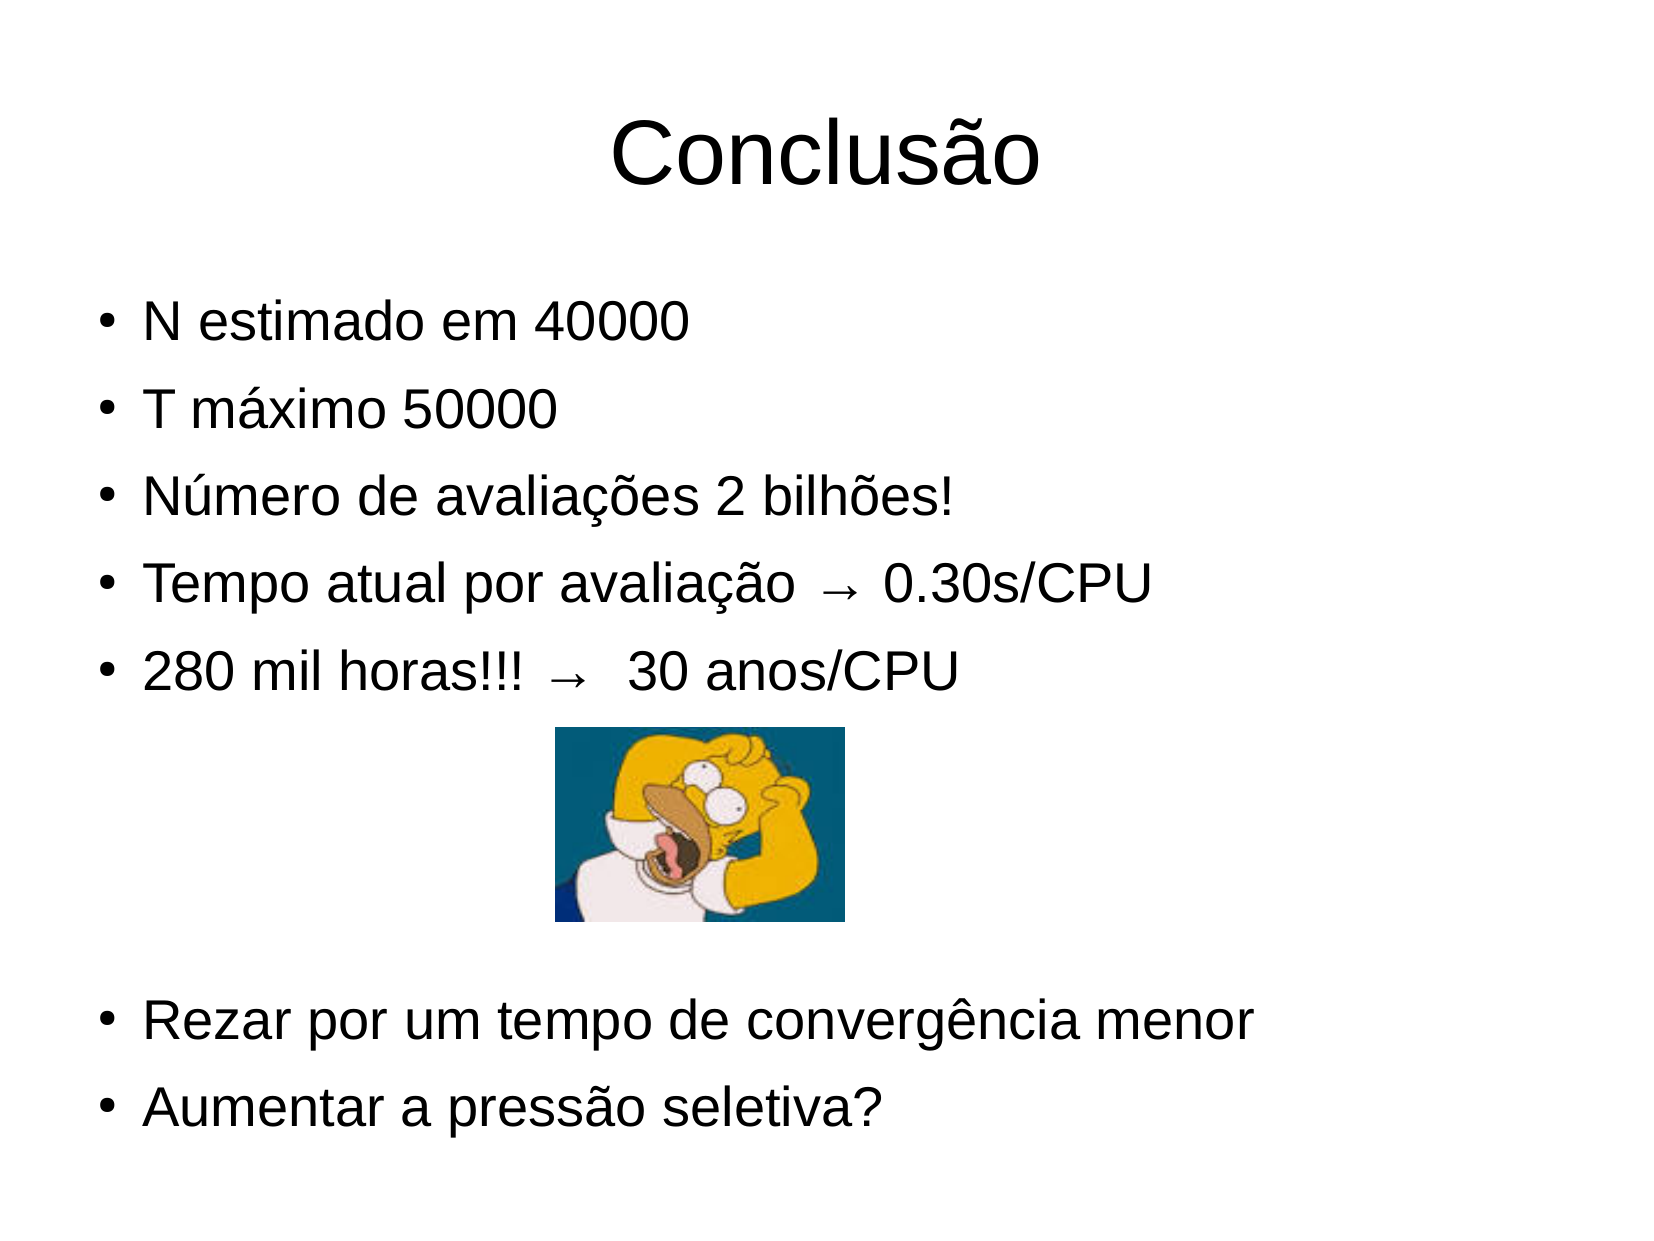

# Conclusão
N estimado em 40000
T máximo 50000
Número de avaliações 2 bilhões!
Tempo atual por avaliação → 0.30s/CPU
280 mil horas!!! → 30 anos/CPU
Rezar por um tempo de convergência menor
Aumentar a pressão seletiva?